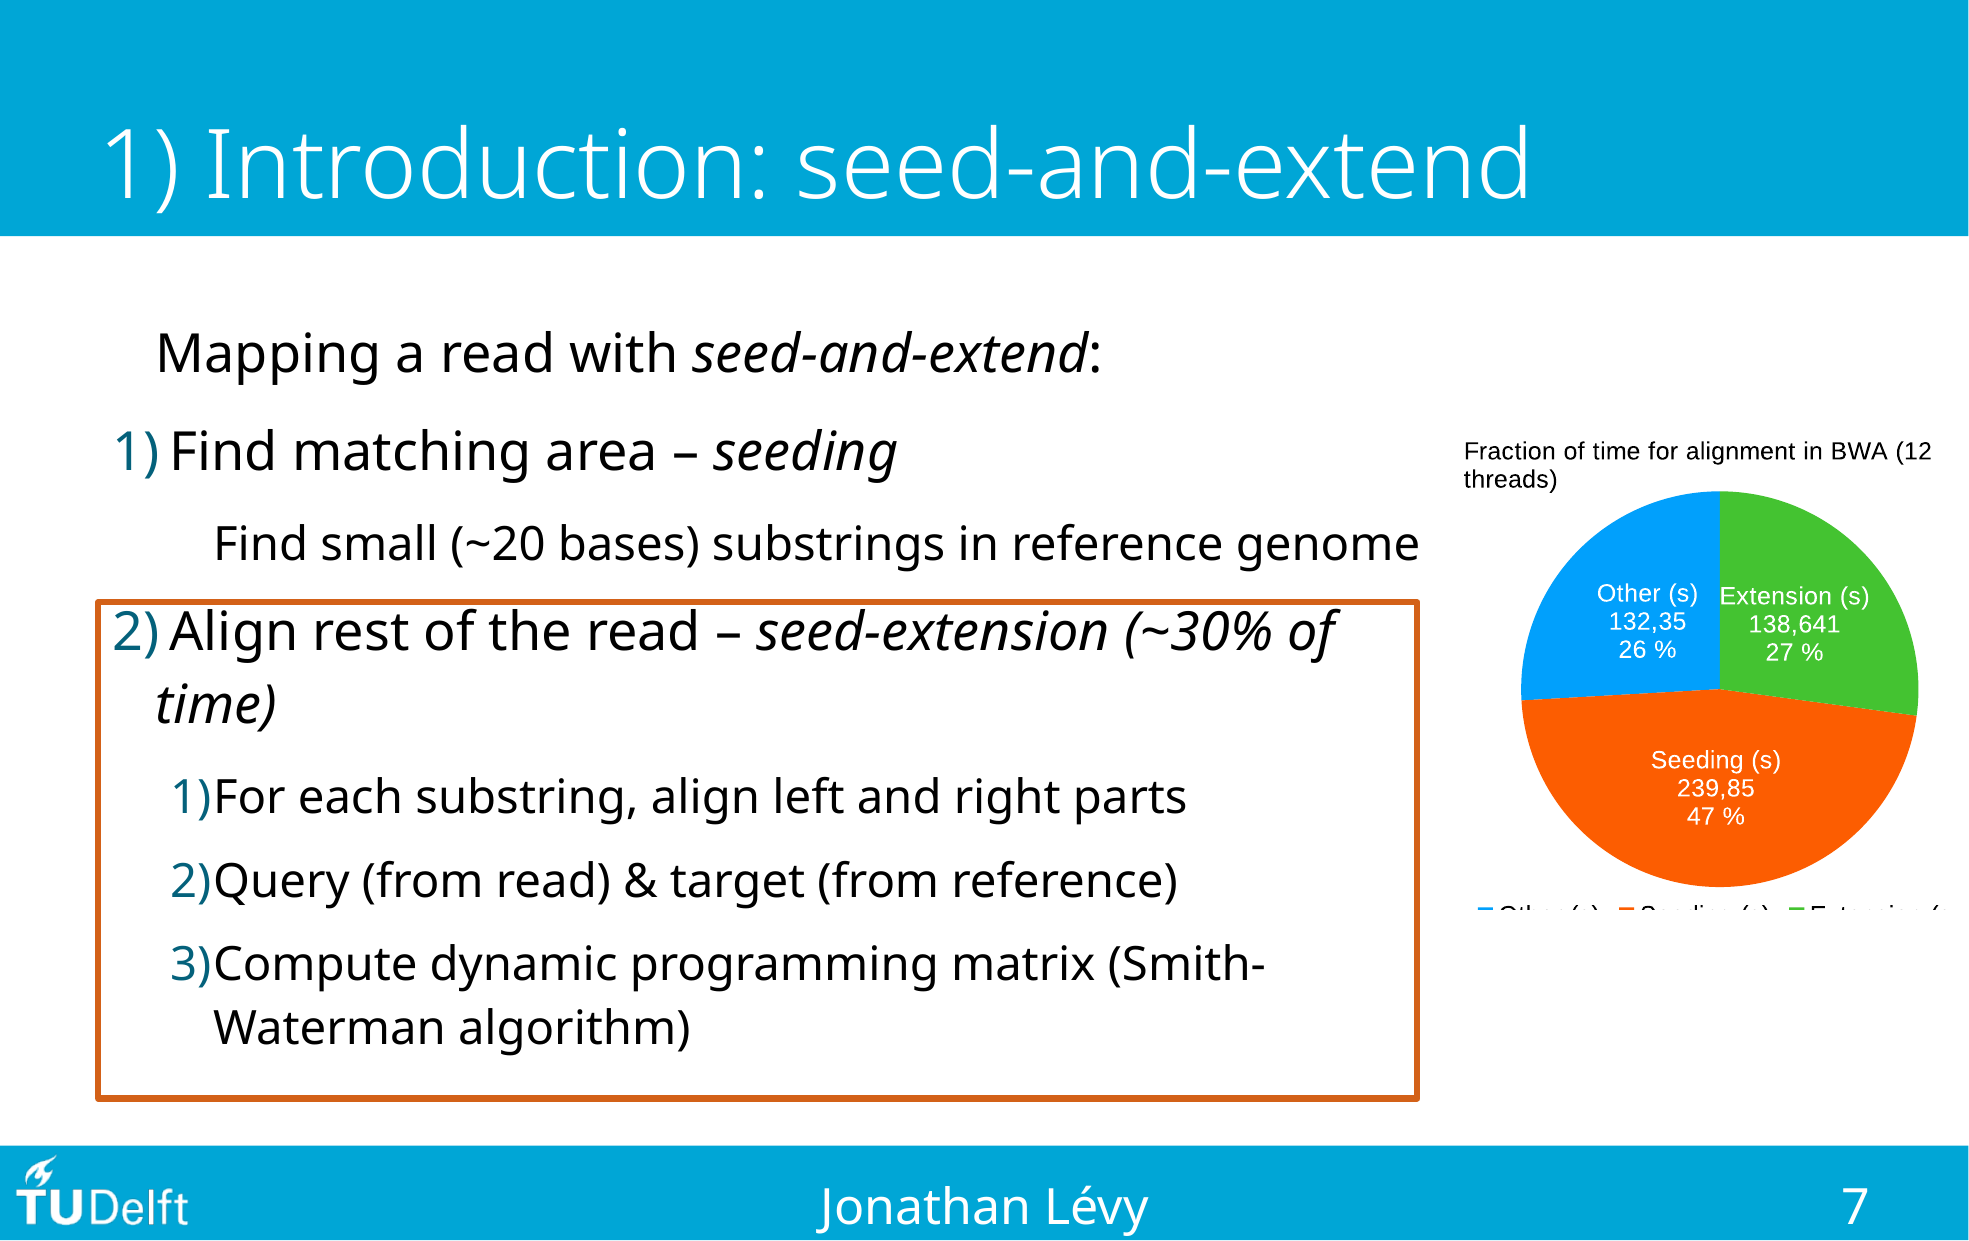

# 1) Introduction: seed-and-extend
Mapping a read with seed-and-extend:
 Find matching area – seeding
Find small (~20 bases) substrings in reference genome
 Align rest of the read – seed-extension (~30% of time)
For each substring, align left and right parts
Query (from read) & target (from reference)
Compute dynamic programming matrix (Smith-Waterman algorithm)
Jonathan Lévy
7